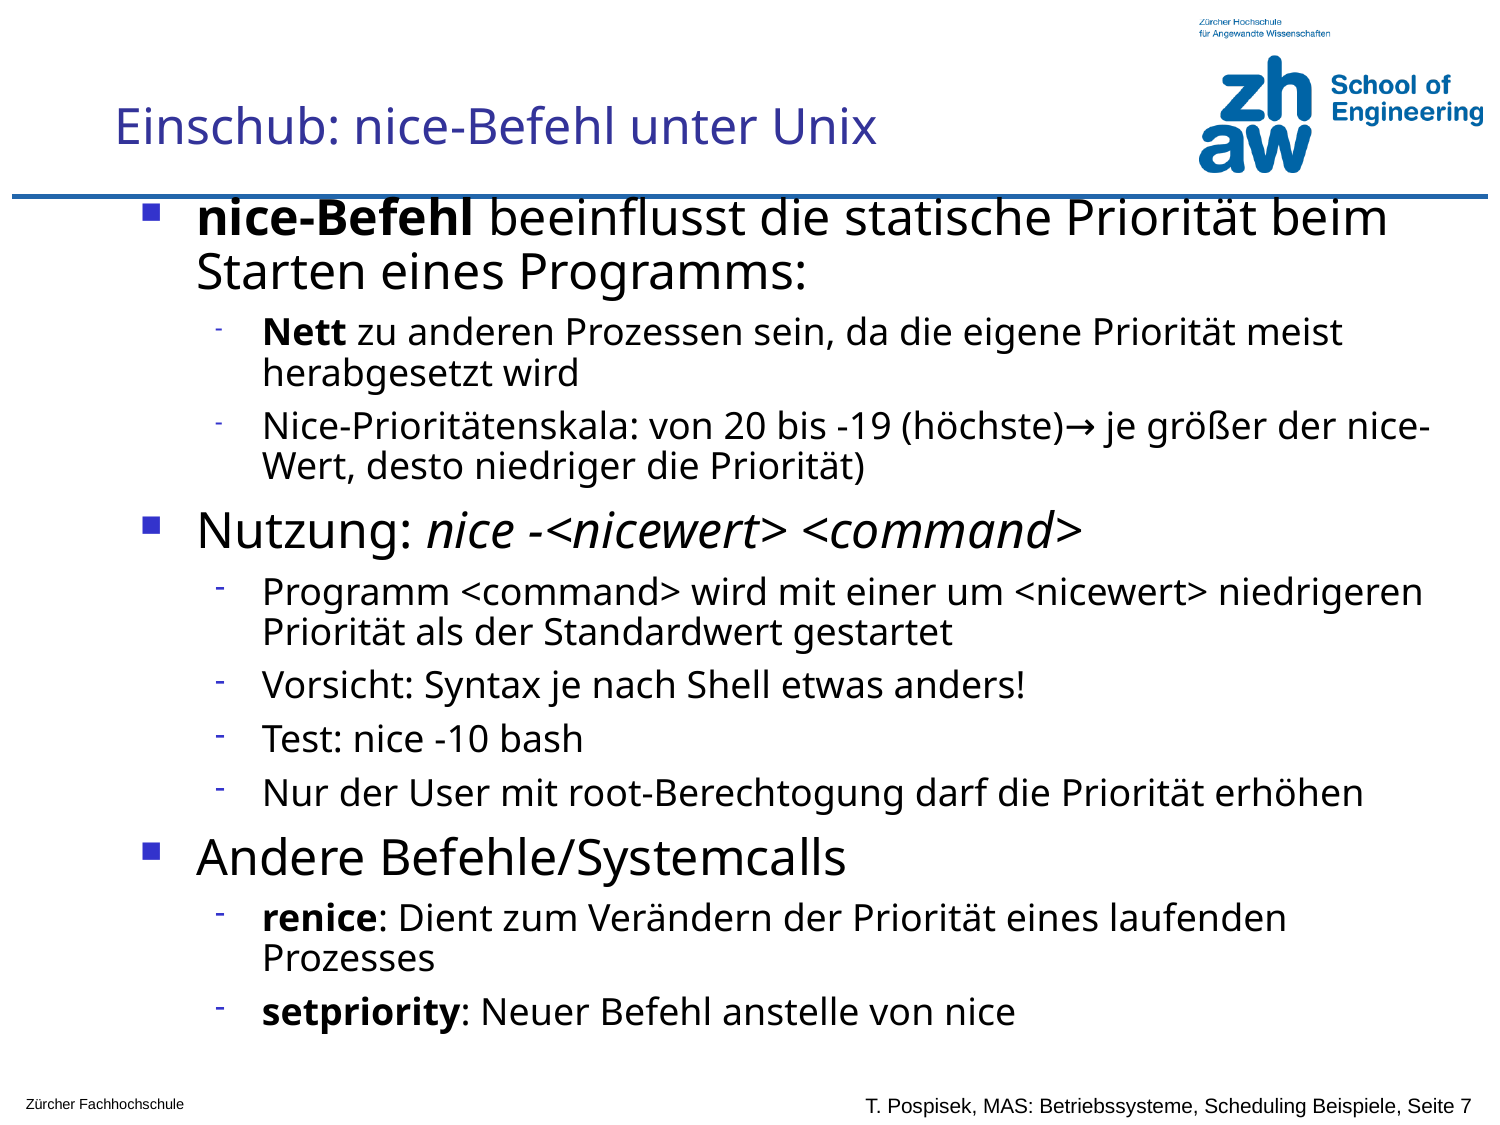

# Einschub: nice-Befehl unter Unix
nice-Befehl beeinflusst die statische Priorität beim Starten eines Programms:
Nett zu anderen Prozessen sein, da die eigene Priorität meist herabgesetzt wird
Nice-Prioritätenskala: von 20 bis -19 (höchste)→ je größer der nice-Wert, desto niedriger die Priorität)
Nutzung: nice -<nicewert> <command>
Programm <command> wird mit einer um <nicewert> niedrigeren Priorität als der Standardwert gestartet
Vorsicht: Syntax je nach Shell etwas anders!
Test: nice -10 bash
Nur der User mit root-Berechtogung darf die Priorität erhöhen
Andere Befehle/Systemcalls
renice: Dient zum Verändern der Priorität eines laufenden Prozesses
setpriority: Neuer Befehl anstelle von nice